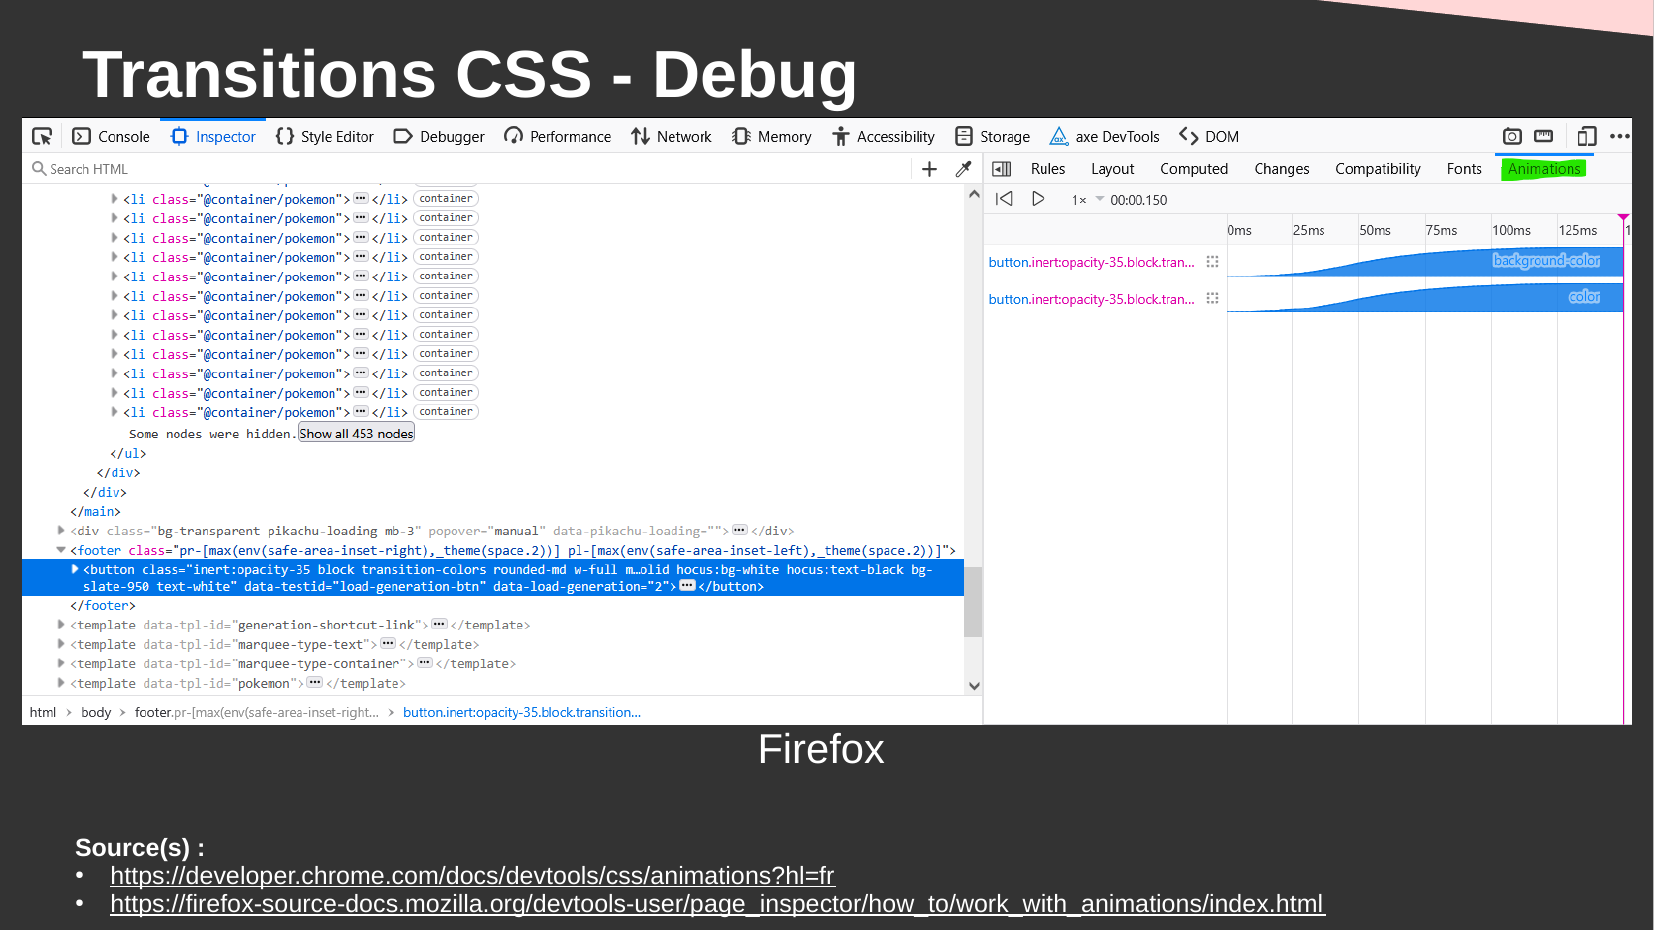

# Transitions CSS - Debug
Firefox
Source(s) :
https://developer.chrome.com/docs/devtools/css/animations?hl=fr
https://firefox-source-docs.mozilla.org/devtools-user/page_inspector/how_to/work_with_animations/index.html